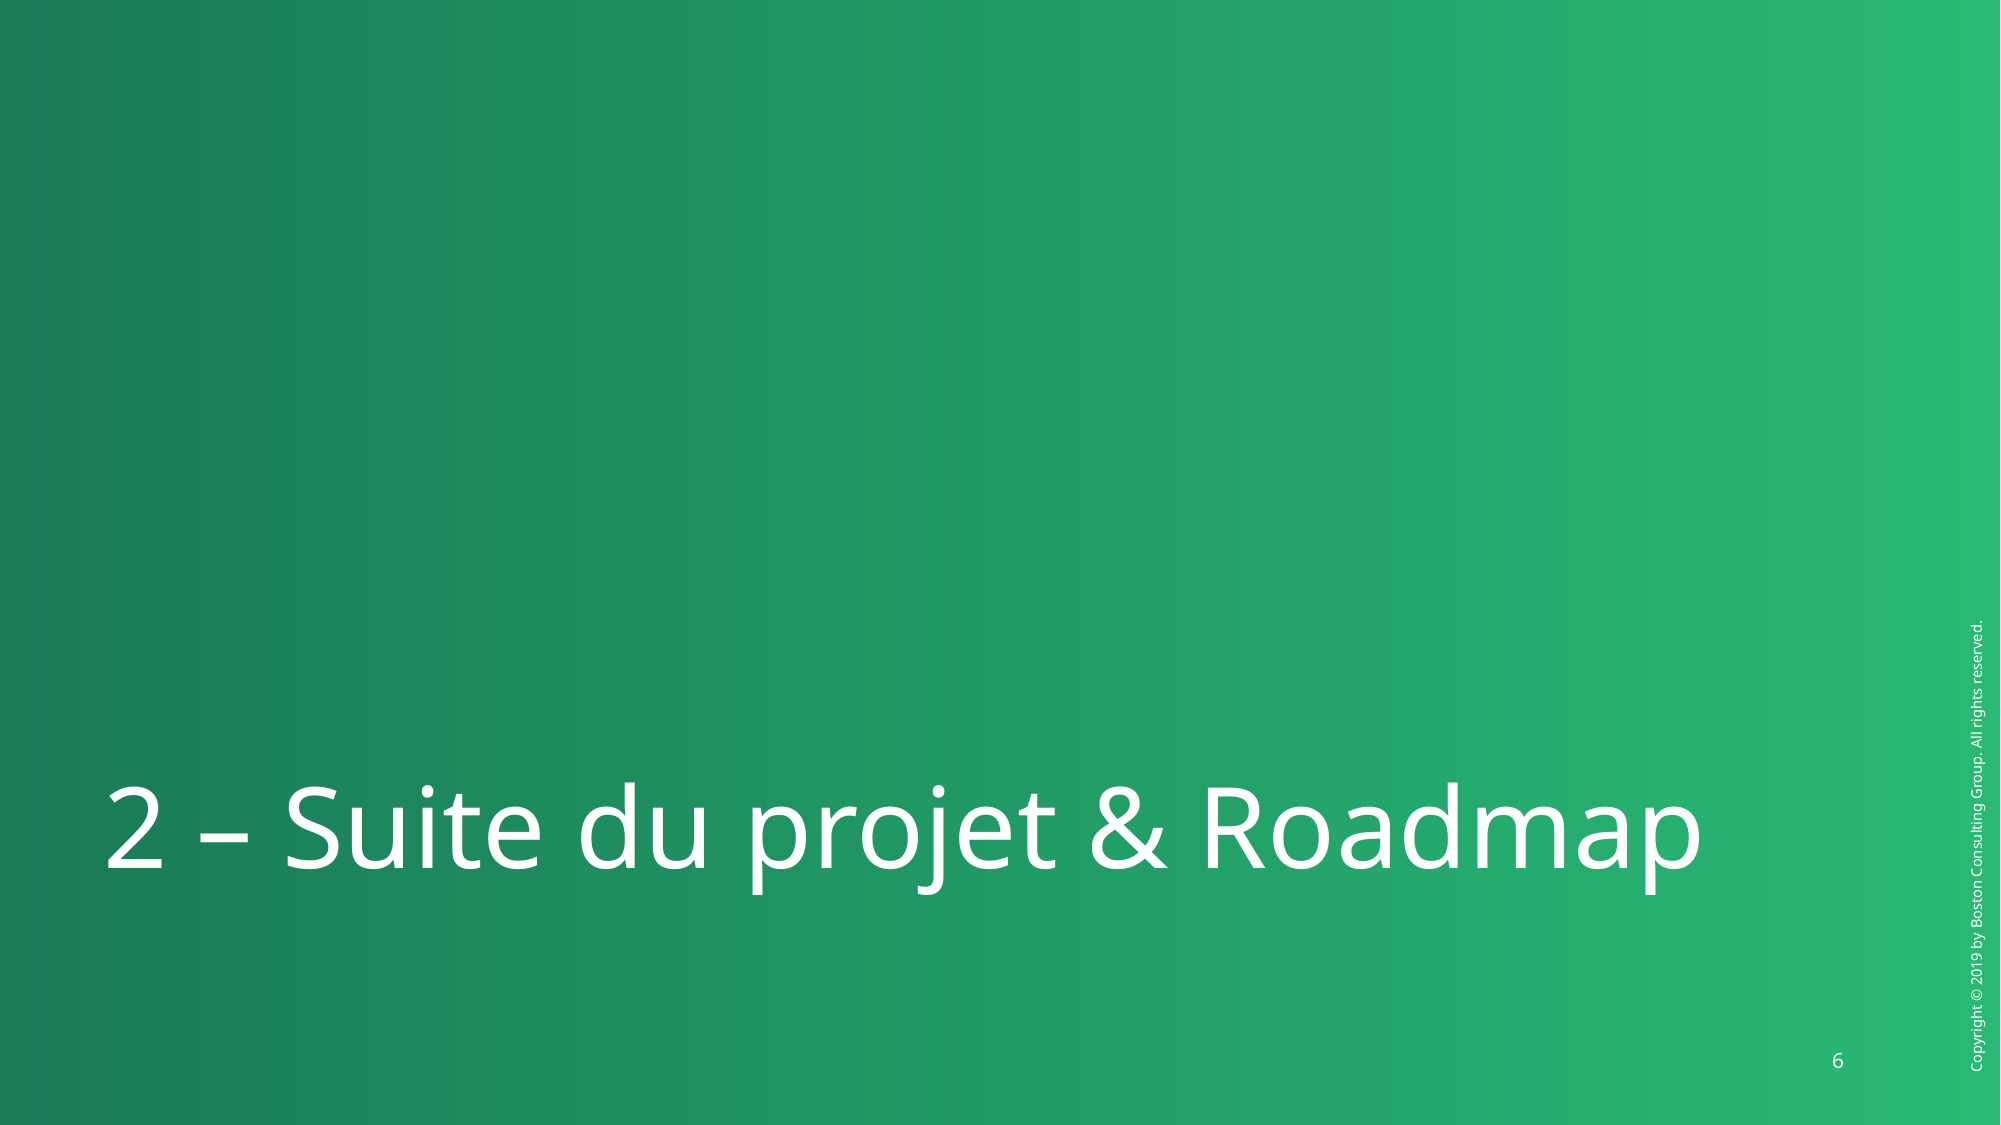

# 2 – Suite du projet & Roadmap